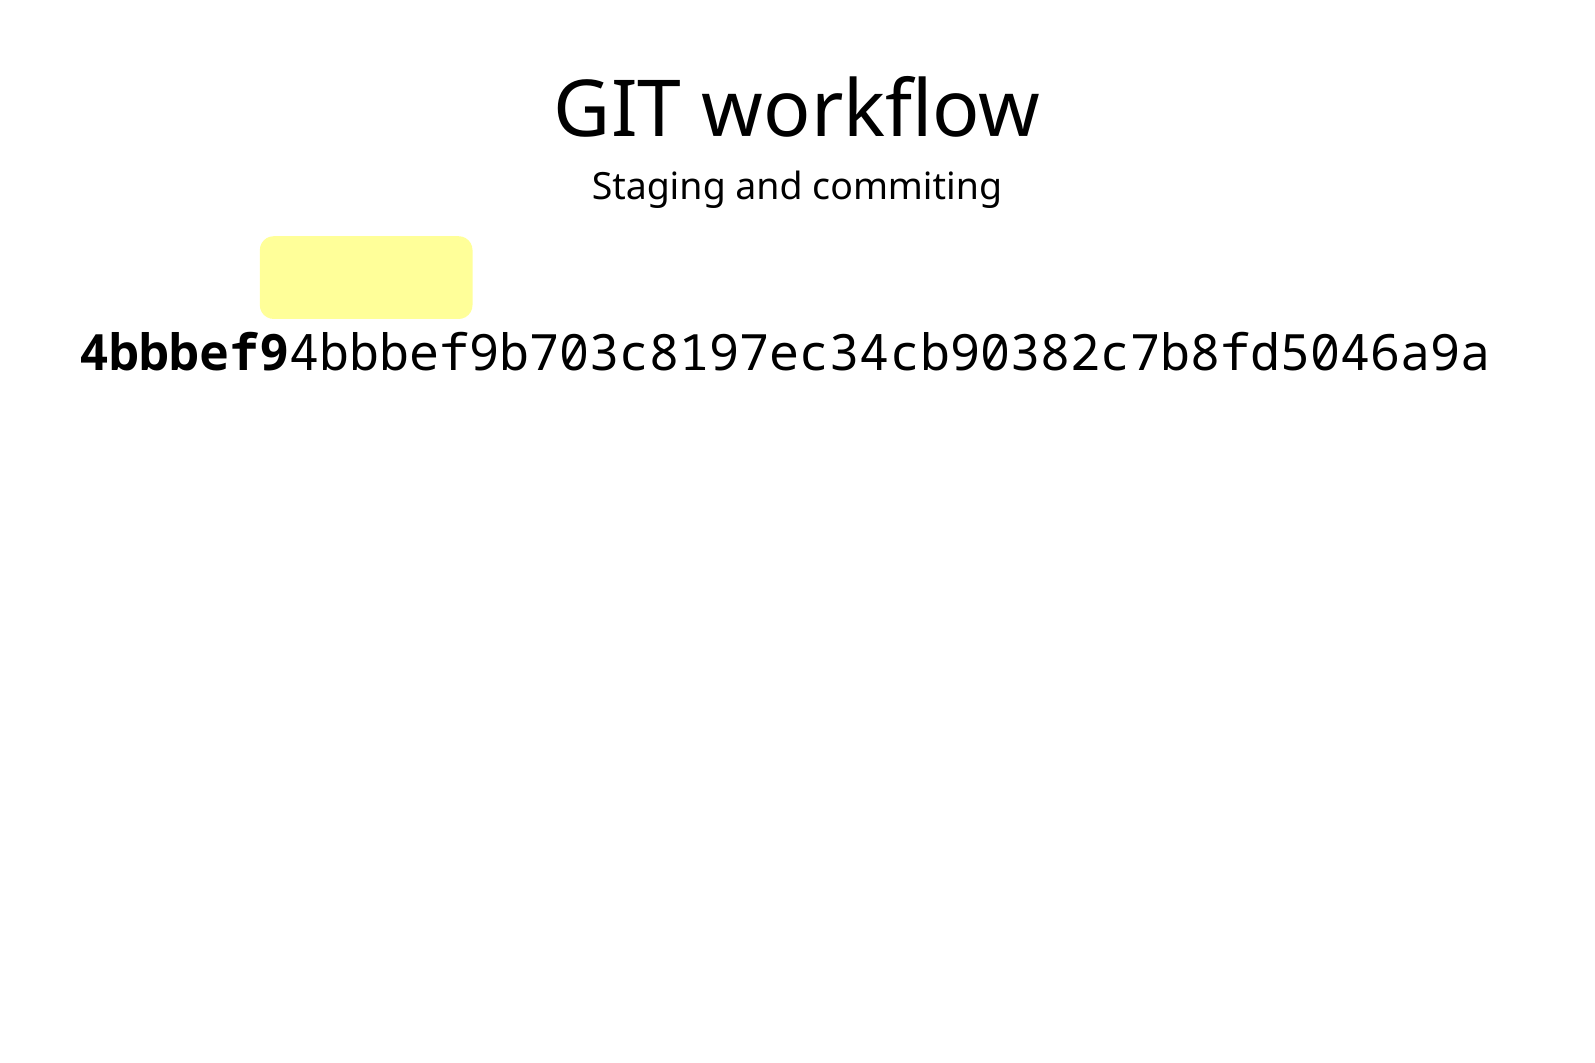

# GIT workflow Staging and commiting
 4bbbef94bbbef9b703c8197ec34cb90382c7b8fd5046a9a